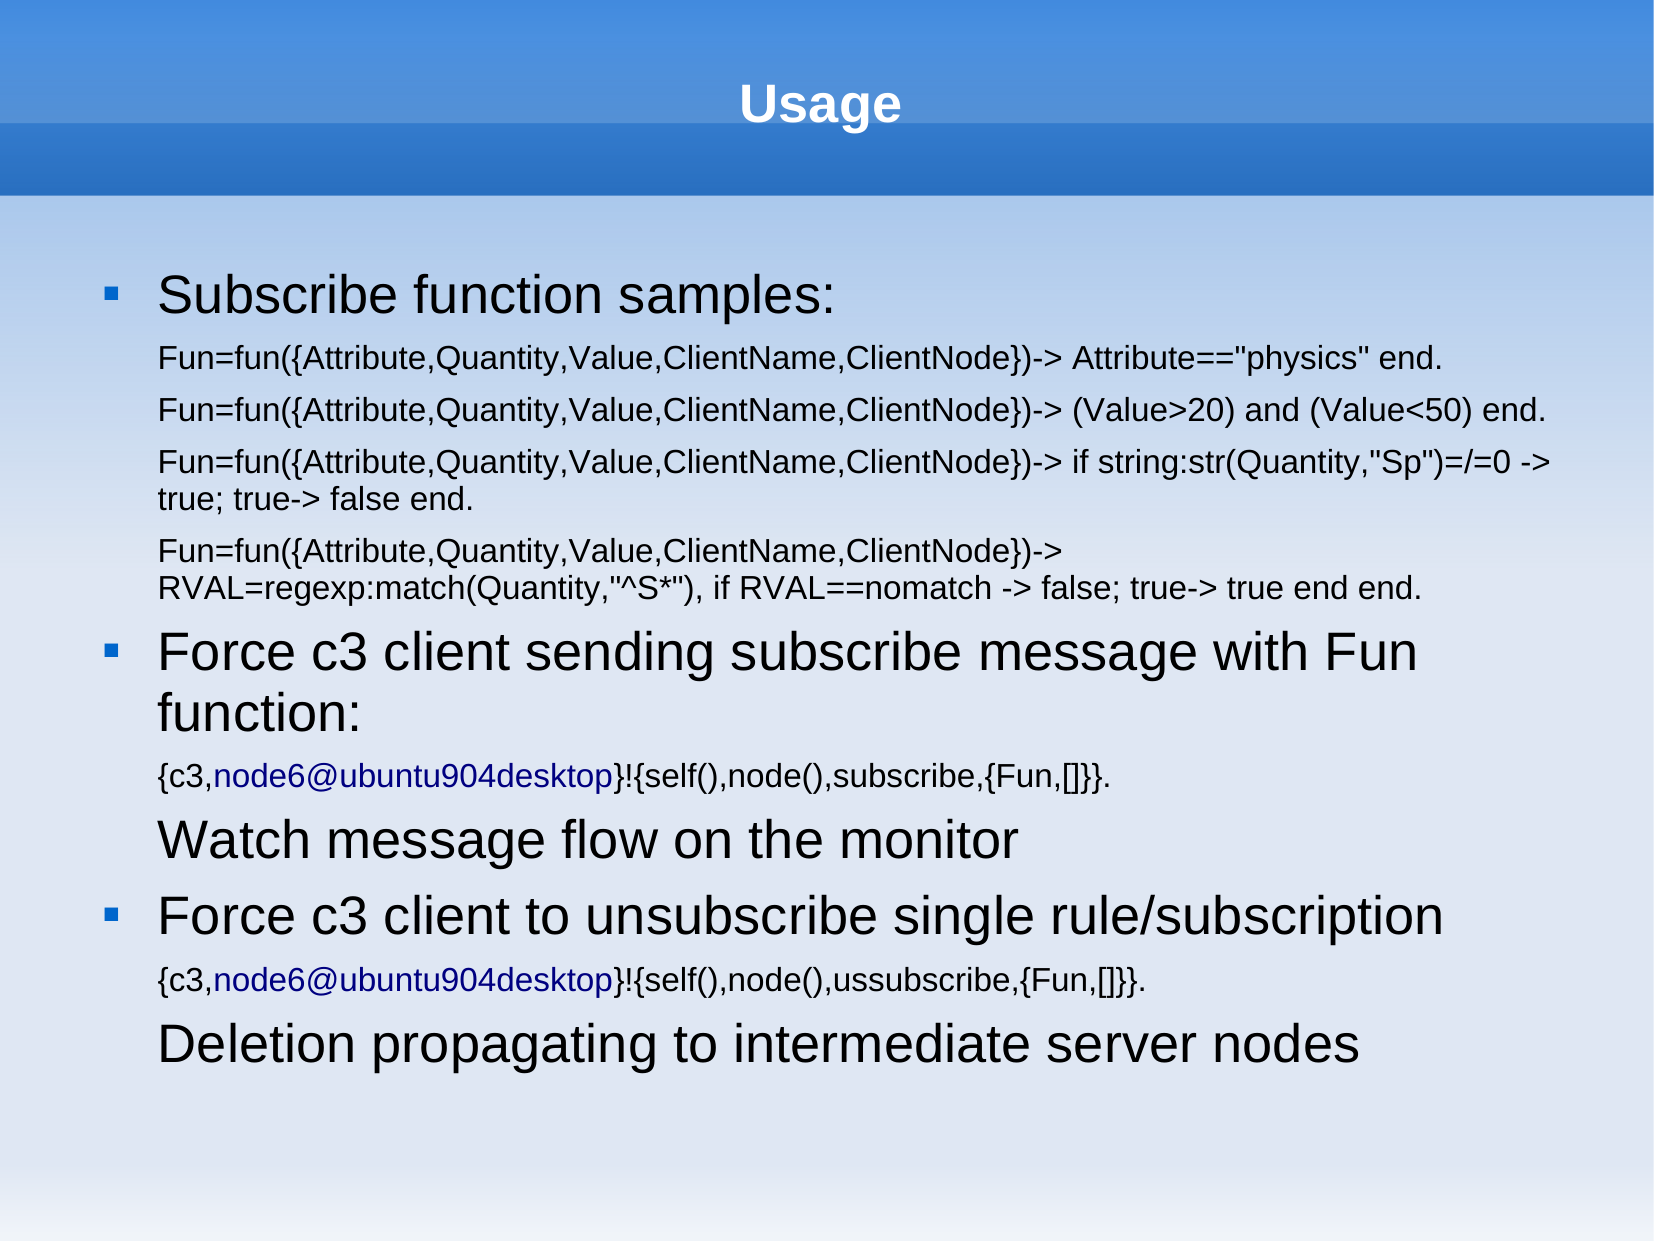

# Usage
Subscribe function samples:
Fun=fun({Attribute,Quantity,Value,ClientName,ClientNode})-> Attribute=="physics" end.
Fun=fun({Attribute,Quantity,Value,ClientName,ClientNode})-> (Value>20) and (Value<50) end.
Fun=fun({Attribute,Quantity,Value,ClientName,ClientNode})-> if string:str(Quantity,"Sp")=/=0 -> true; true-> false end.
Fun=fun({Attribute,Quantity,Value,ClientName,ClientNode})-> RVAL=regexp:match(Quantity,"^S*"), if RVAL==nomatch -> false; true-> true end end.
Force c3 client sending subscribe message with Fun function:
{c3,node6@ubuntu904desktop}!{self(),node(),subscribe,{Fun,[]}}.
Watch message flow on the monitor
Force c3 client to unsubscribe single rule/subscription
{c3,node6@ubuntu904desktop}!{self(),node(),ussubscribe,{Fun,[]}}.
Deletion propagating to intermediate server nodes